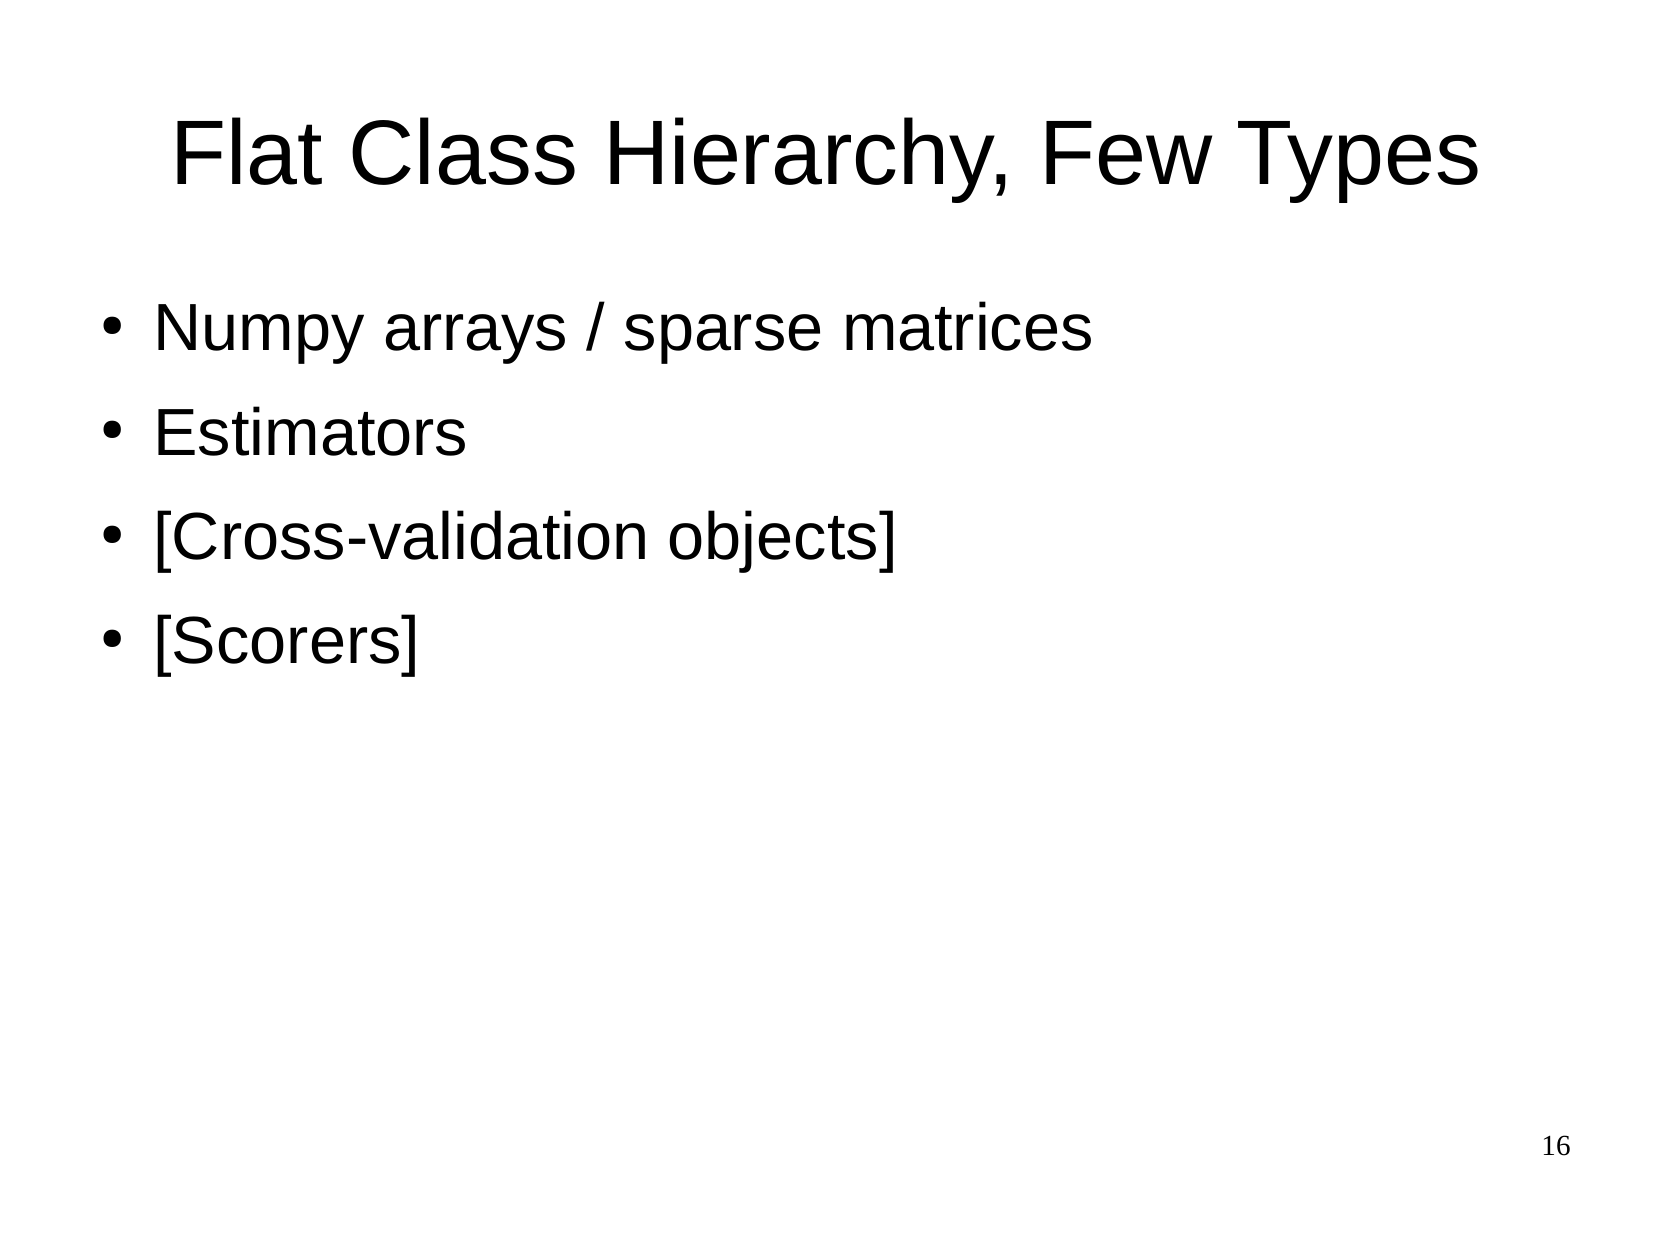

# Flat Class Hierarchy, Few Types
Numpy arrays / sparse matrices
Estimators
[Cross-validation objects]
[Scorers]
16